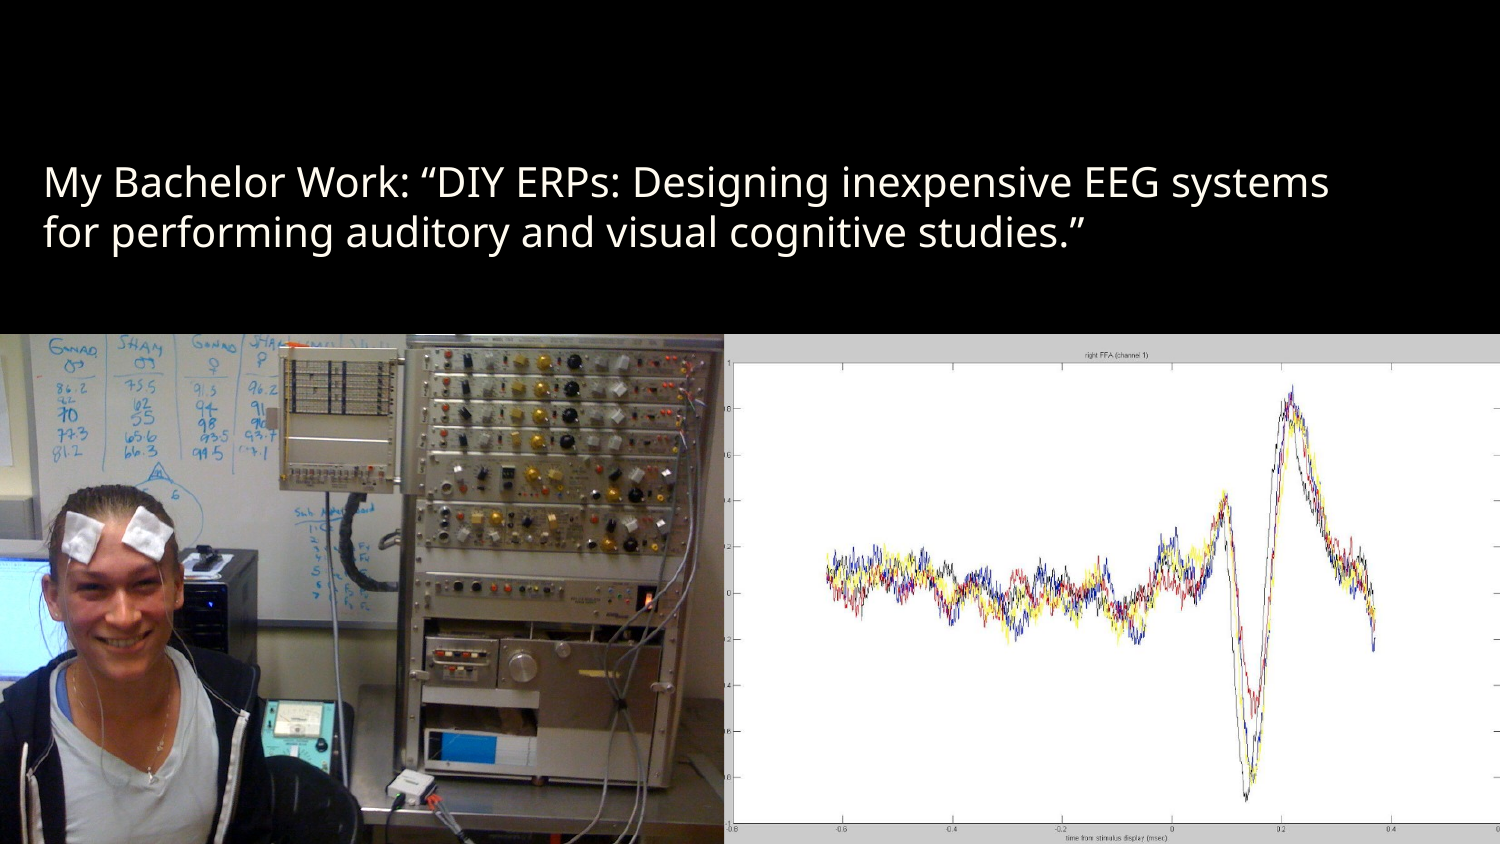

My Bachelor Work: “DIY ERPs: Designing inexpensive EEG systems
for performing auditory and visual cognitive studies.”